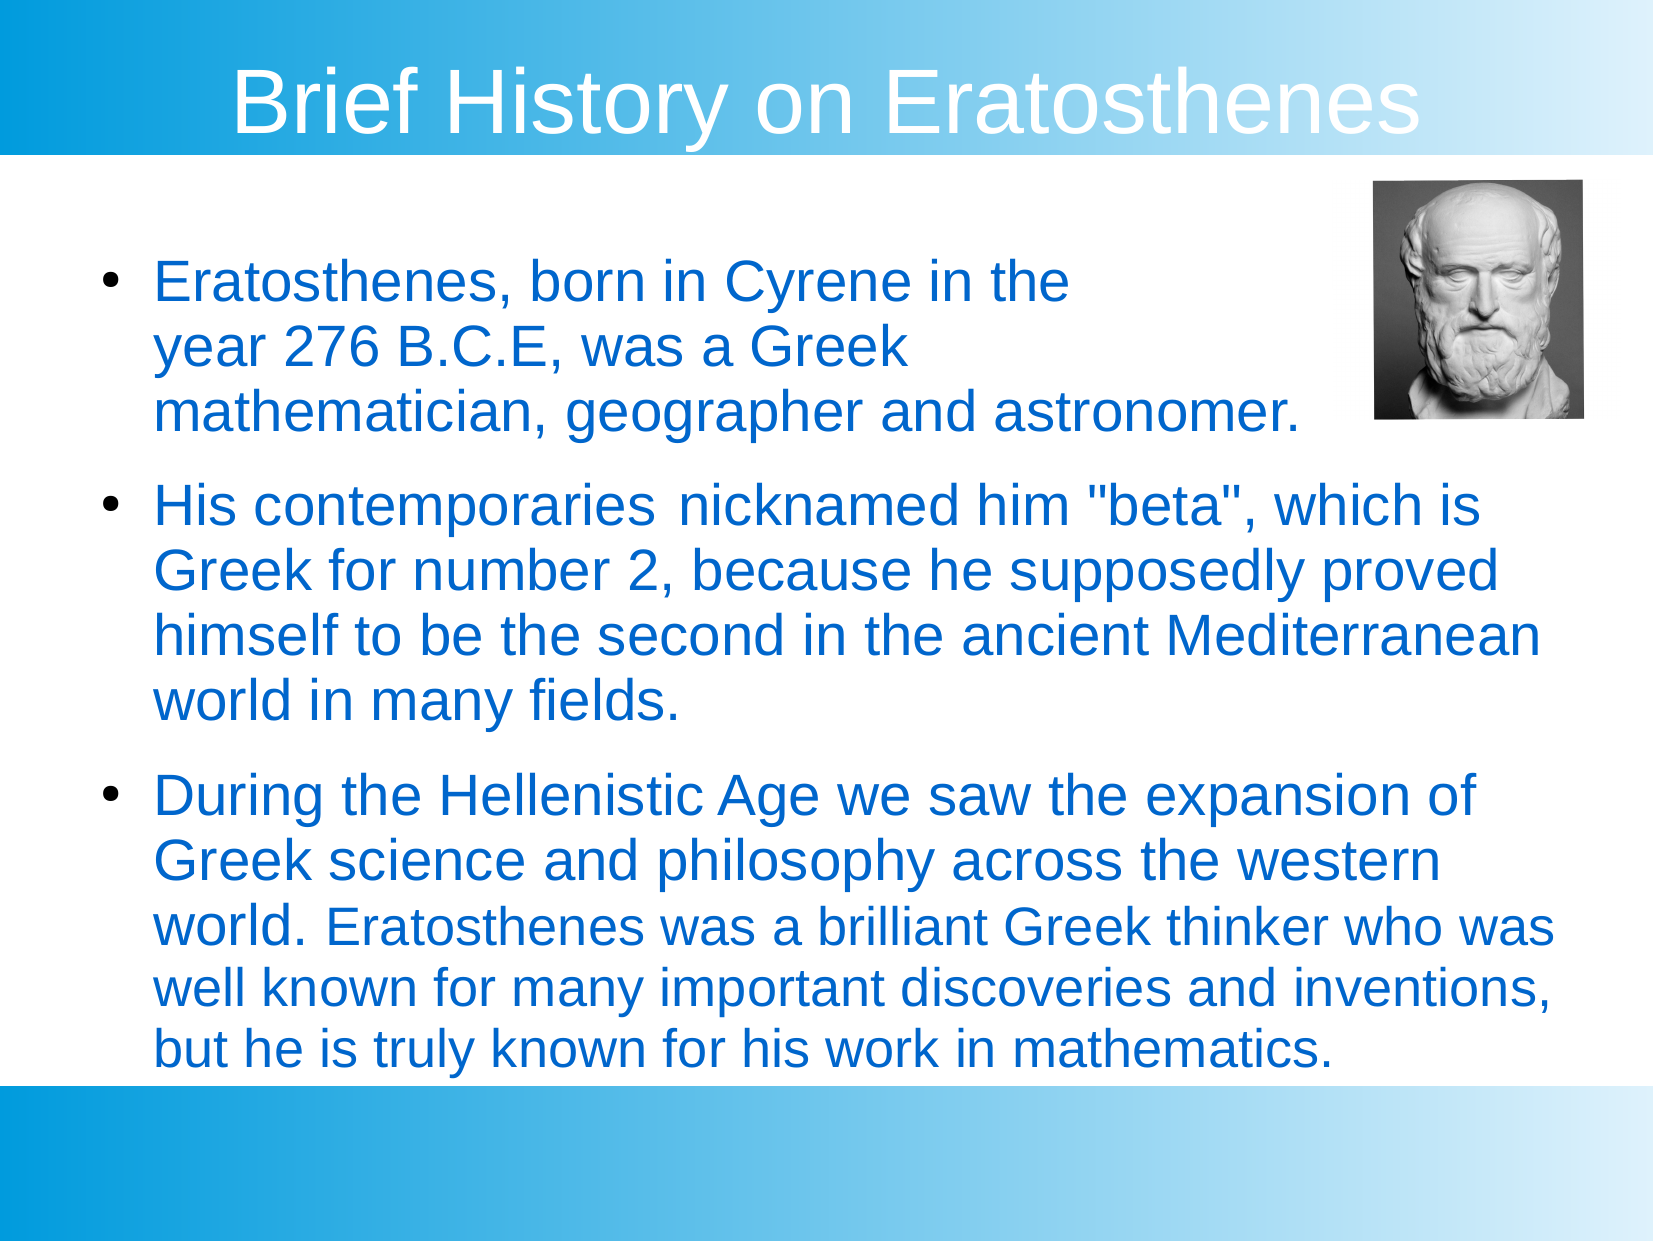

# Brief History on Eratosthenes
Eratosthenes, born in Cyrene in the						 year 276 B.C.E, was a Greek 					mathematician, geographer and astronomer.
His contemporaries 	nicknamed him "beta", which is Greek for number 2, because he supposedly proved himself to be the second in the ancient Mediterranean world in many fields.
During the Hellenistic Age we saw the expansion of Greek science and philosophy across the western world. Eratosthenes was a brilliant Greek thinker who was well known for many important discoveries and inventions, but he is truly known for his work in mathematics.